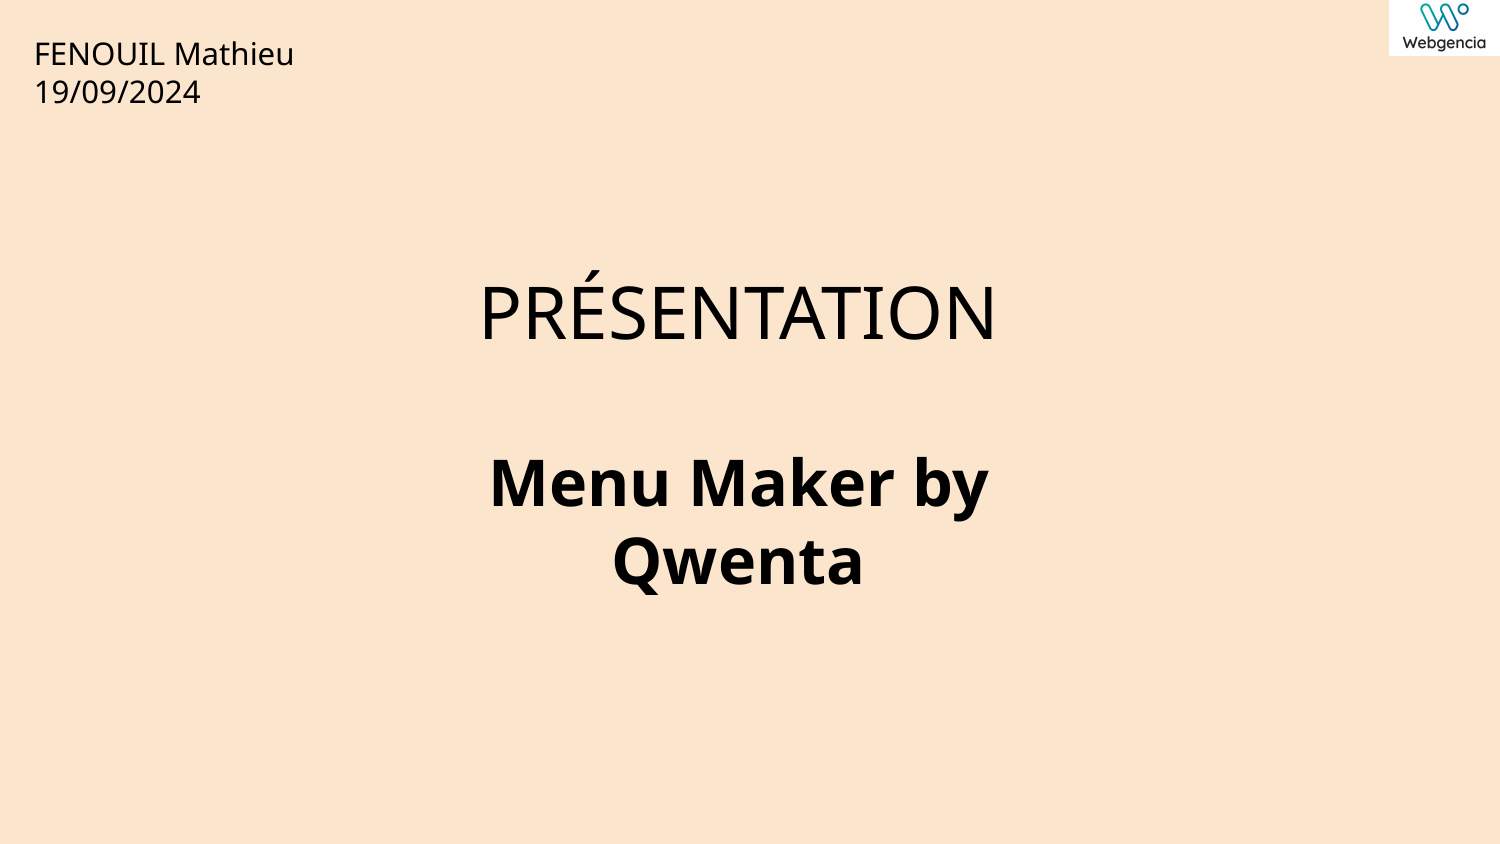

FENOUIL Mathieu
19/09/2024
PRÉSENTATION
Menu Maker by Qwenta